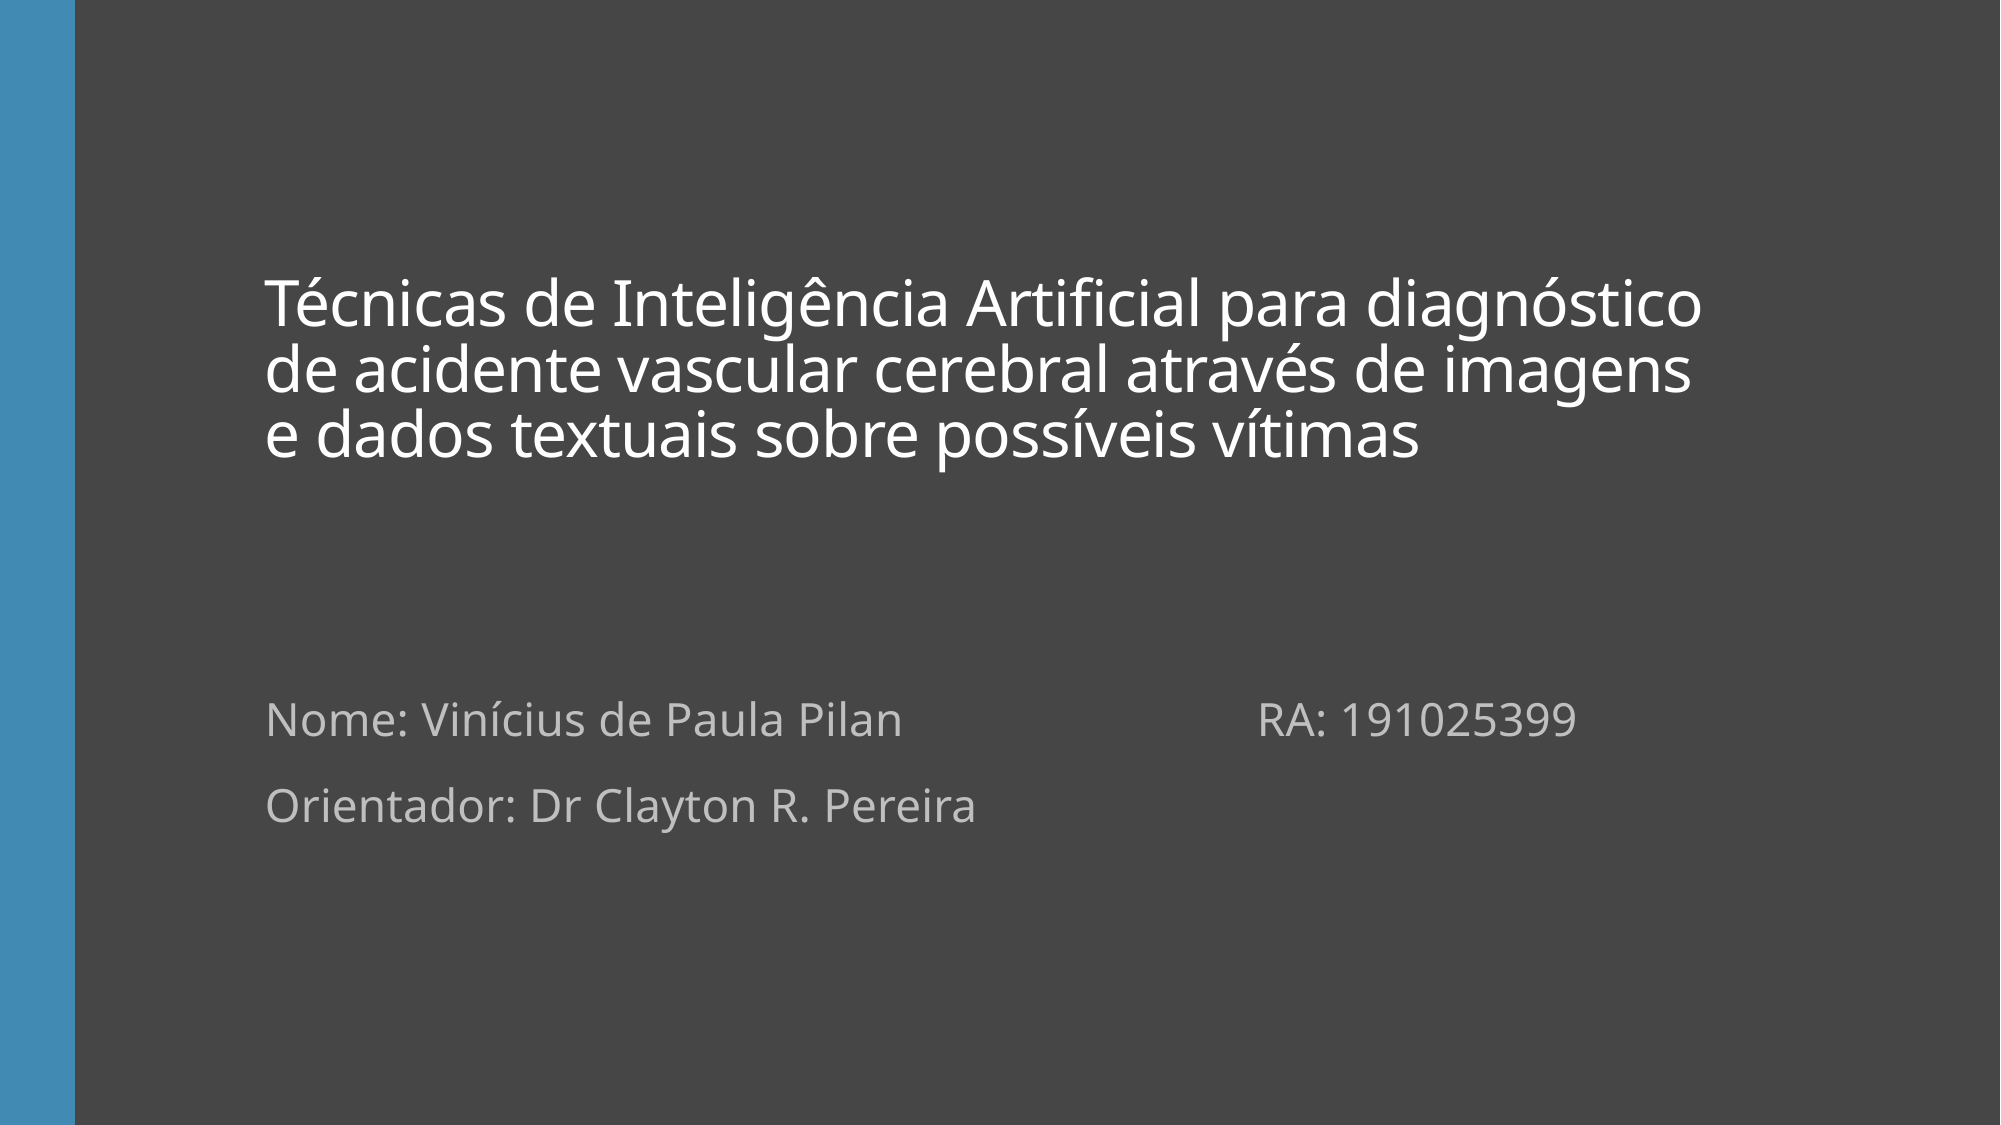

# Técnicas de Inteligência Artificial para diagnóstico de acidente vascular cerebral através de imagens e dados textuais sobre possíveis vítimas
Nome: Vinícius de Paula Pilan RA: 191025399
Orientador: Dr Clayton R. Pereira